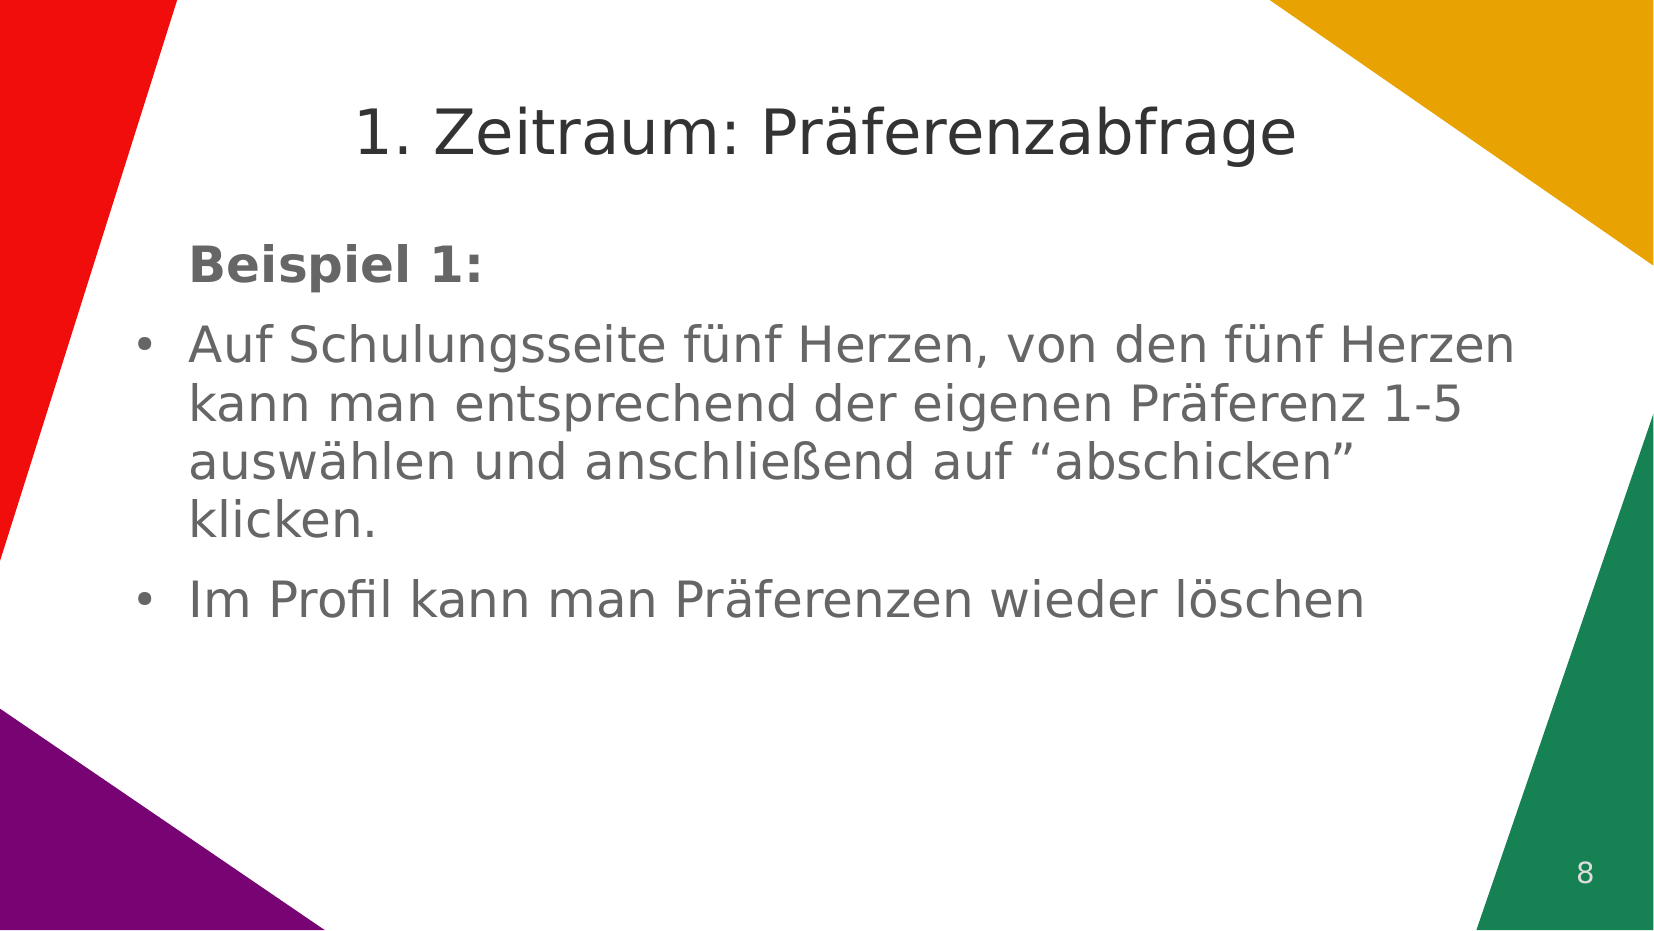

# 1. Zeitraum: Präferenzabfrage
Beispiel 1:
Auf Schulungsseite fünf Herzen, von den fünf Herzen kann man entsprechend der eigenen Präferenz 1-5 auswählen und anschließend auf “abschicken” klicken.
Im Profil kann man Präferenzen wieder löschen
8